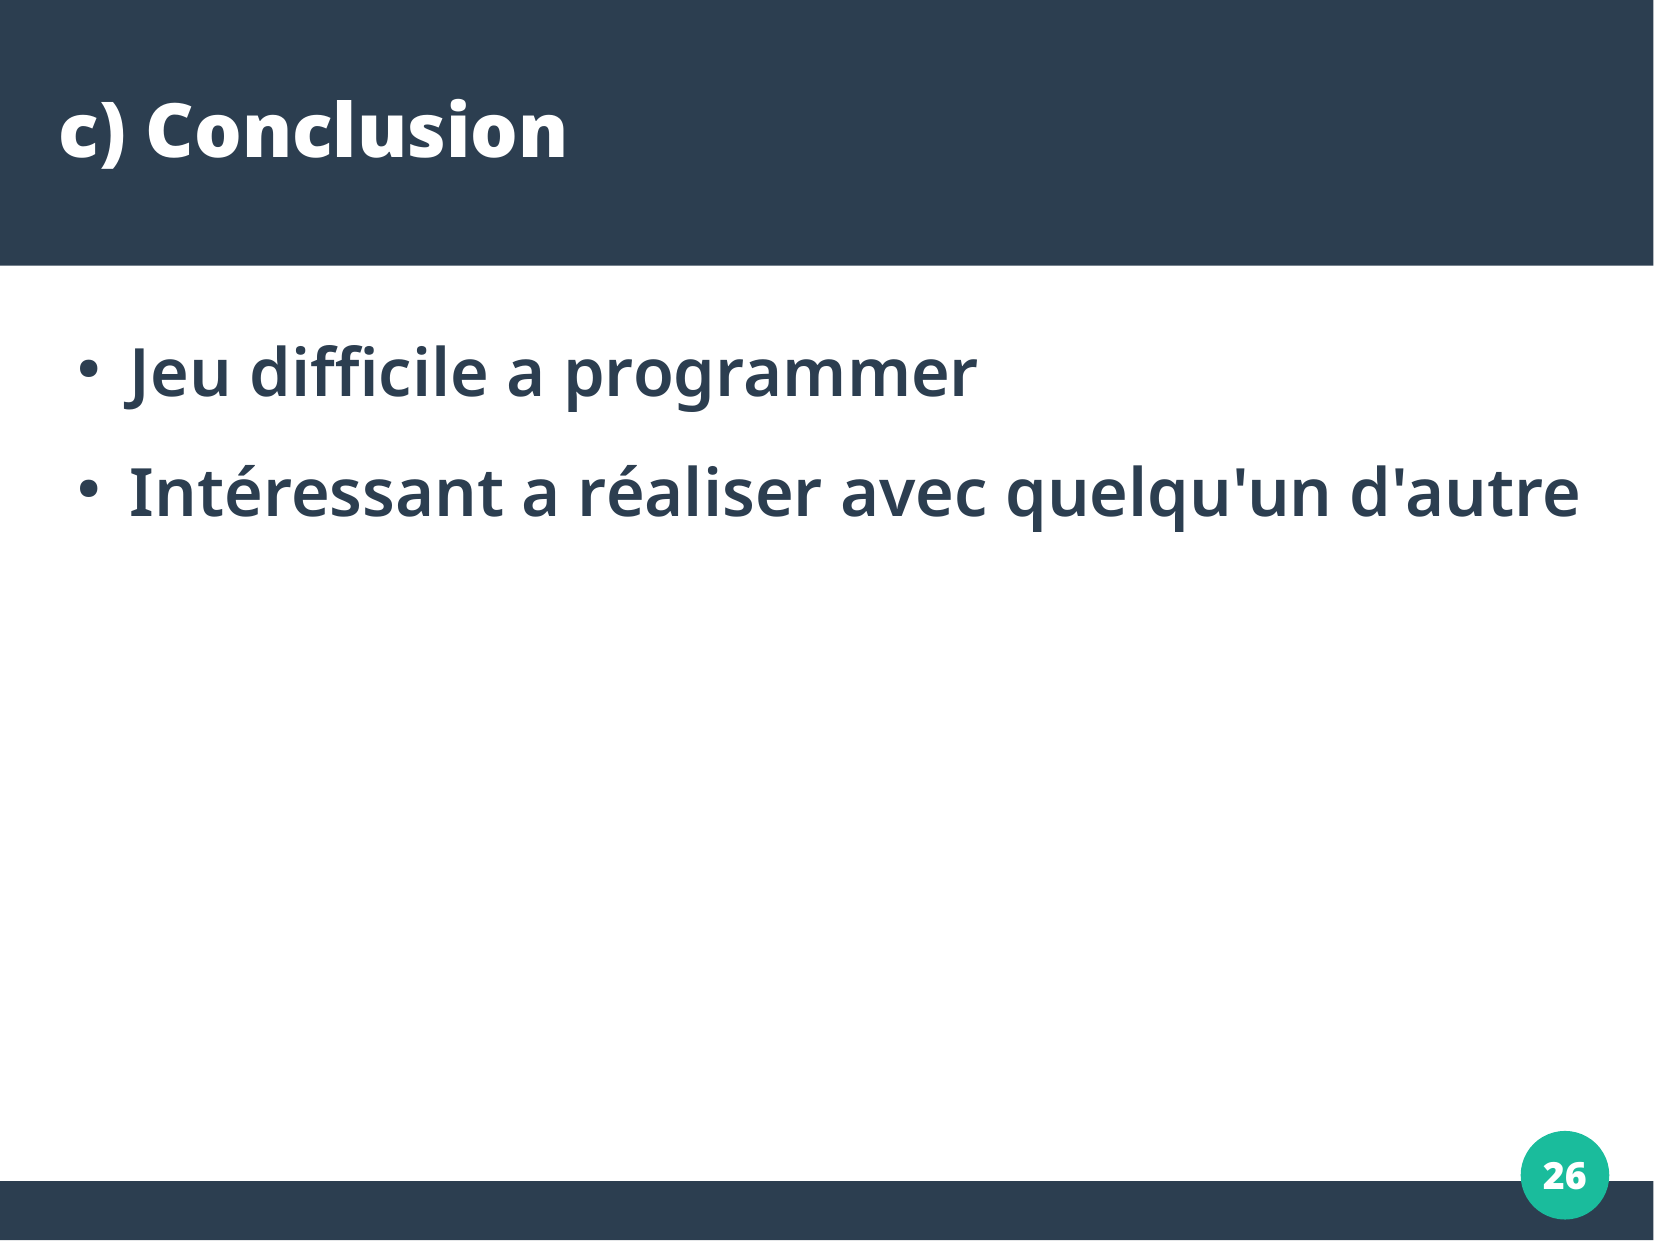

# c) Conclusion
Jeu difficile a programmer
Intéressant a réaliser avec quelqu'un d'autre
26